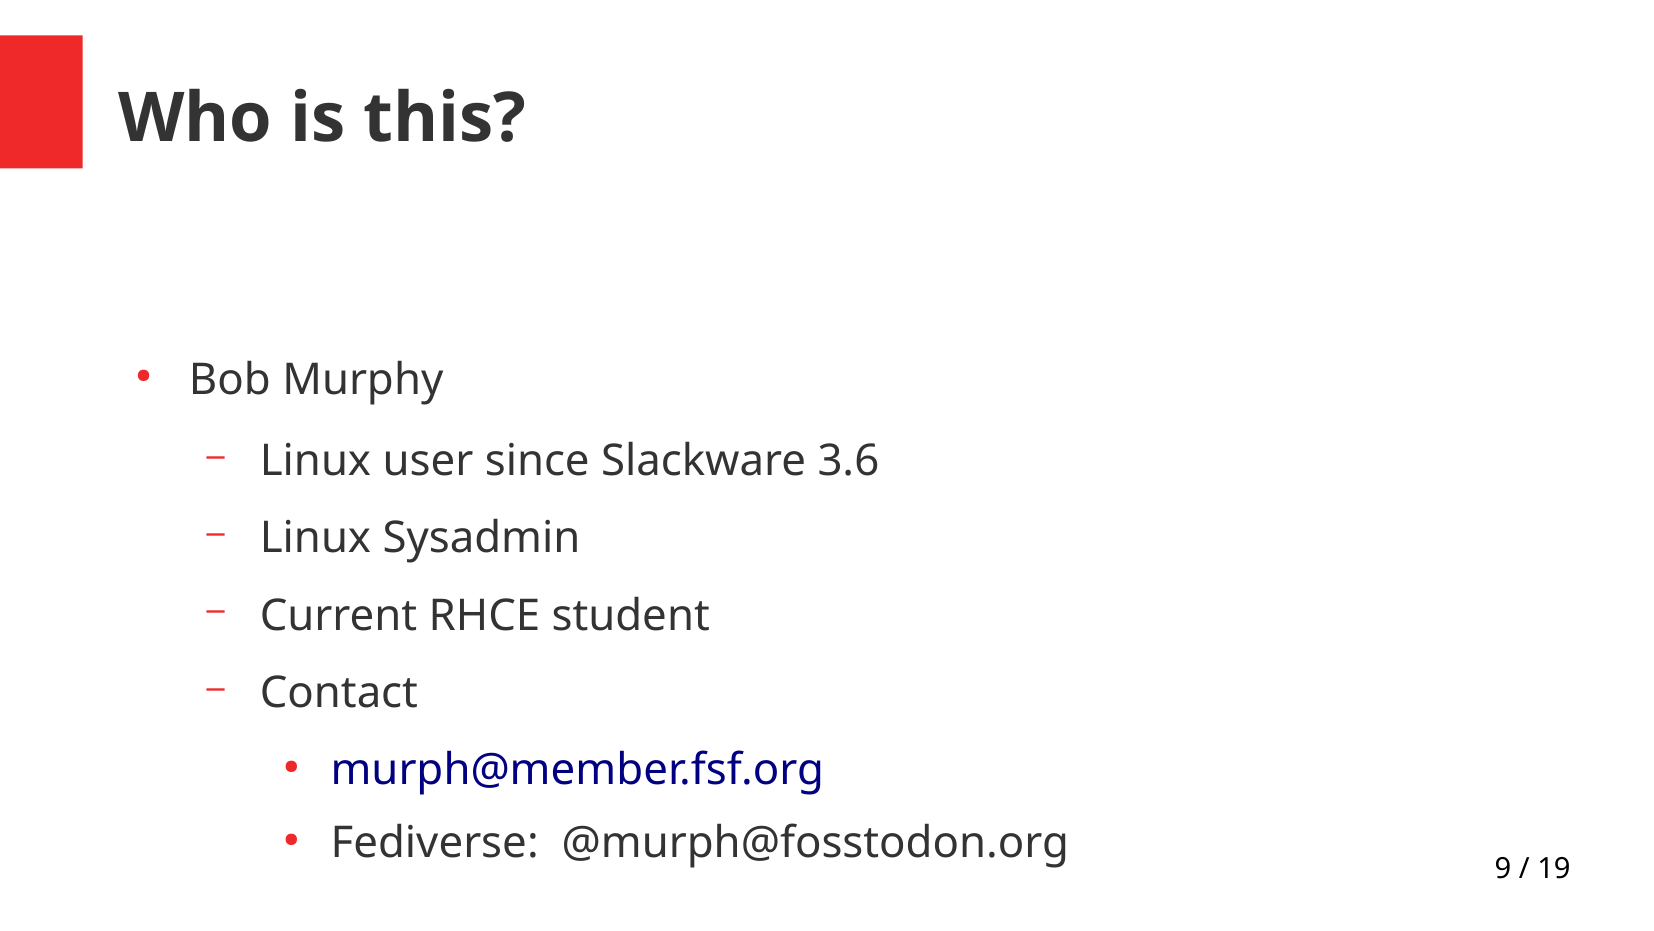

# Who is this?
Bob Murphy
Linux user since Slackware 3.6
Linux Sysadmin
Current RHCE student
Contact
murph@member.fsf.org
Fediverse: @murph@fosstodon.org
9